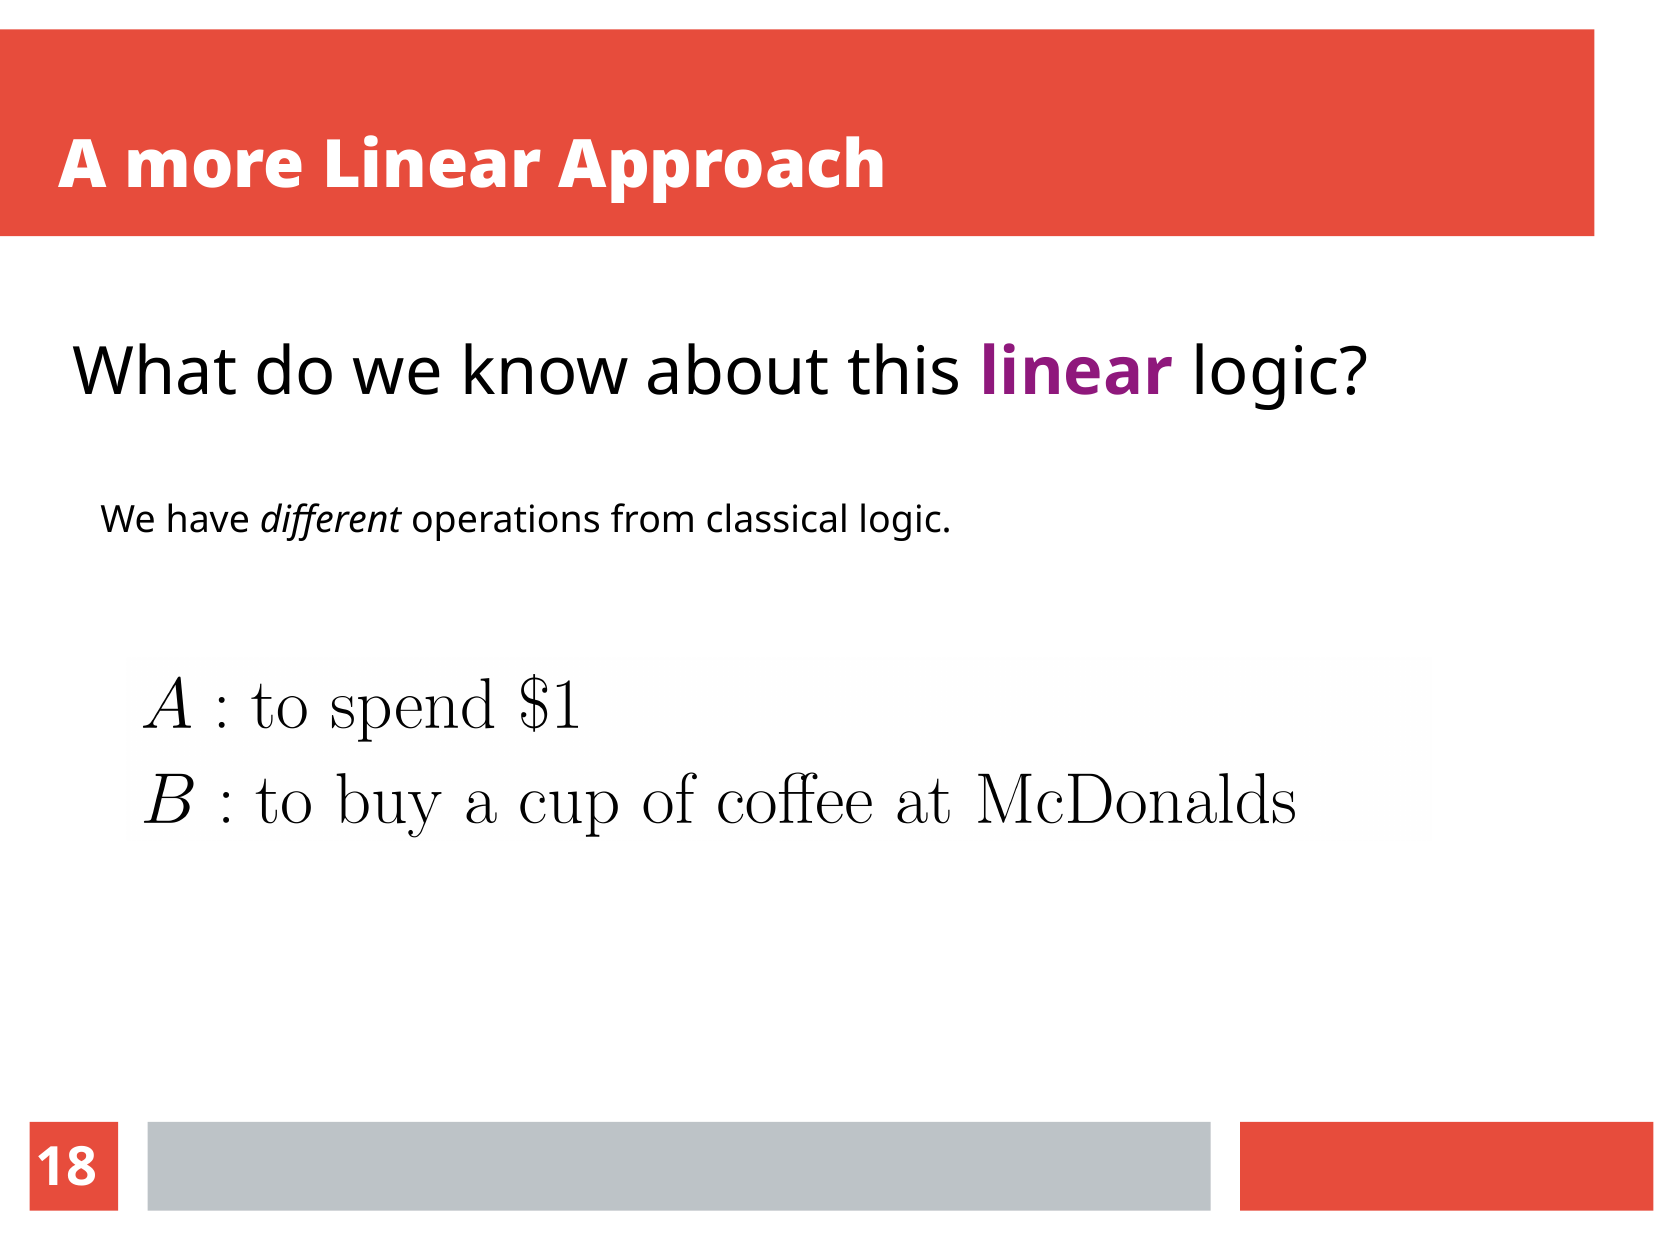

# A more Linear Approach
What do we know about this linear logic?
We have different operations from classical logic.
18
60